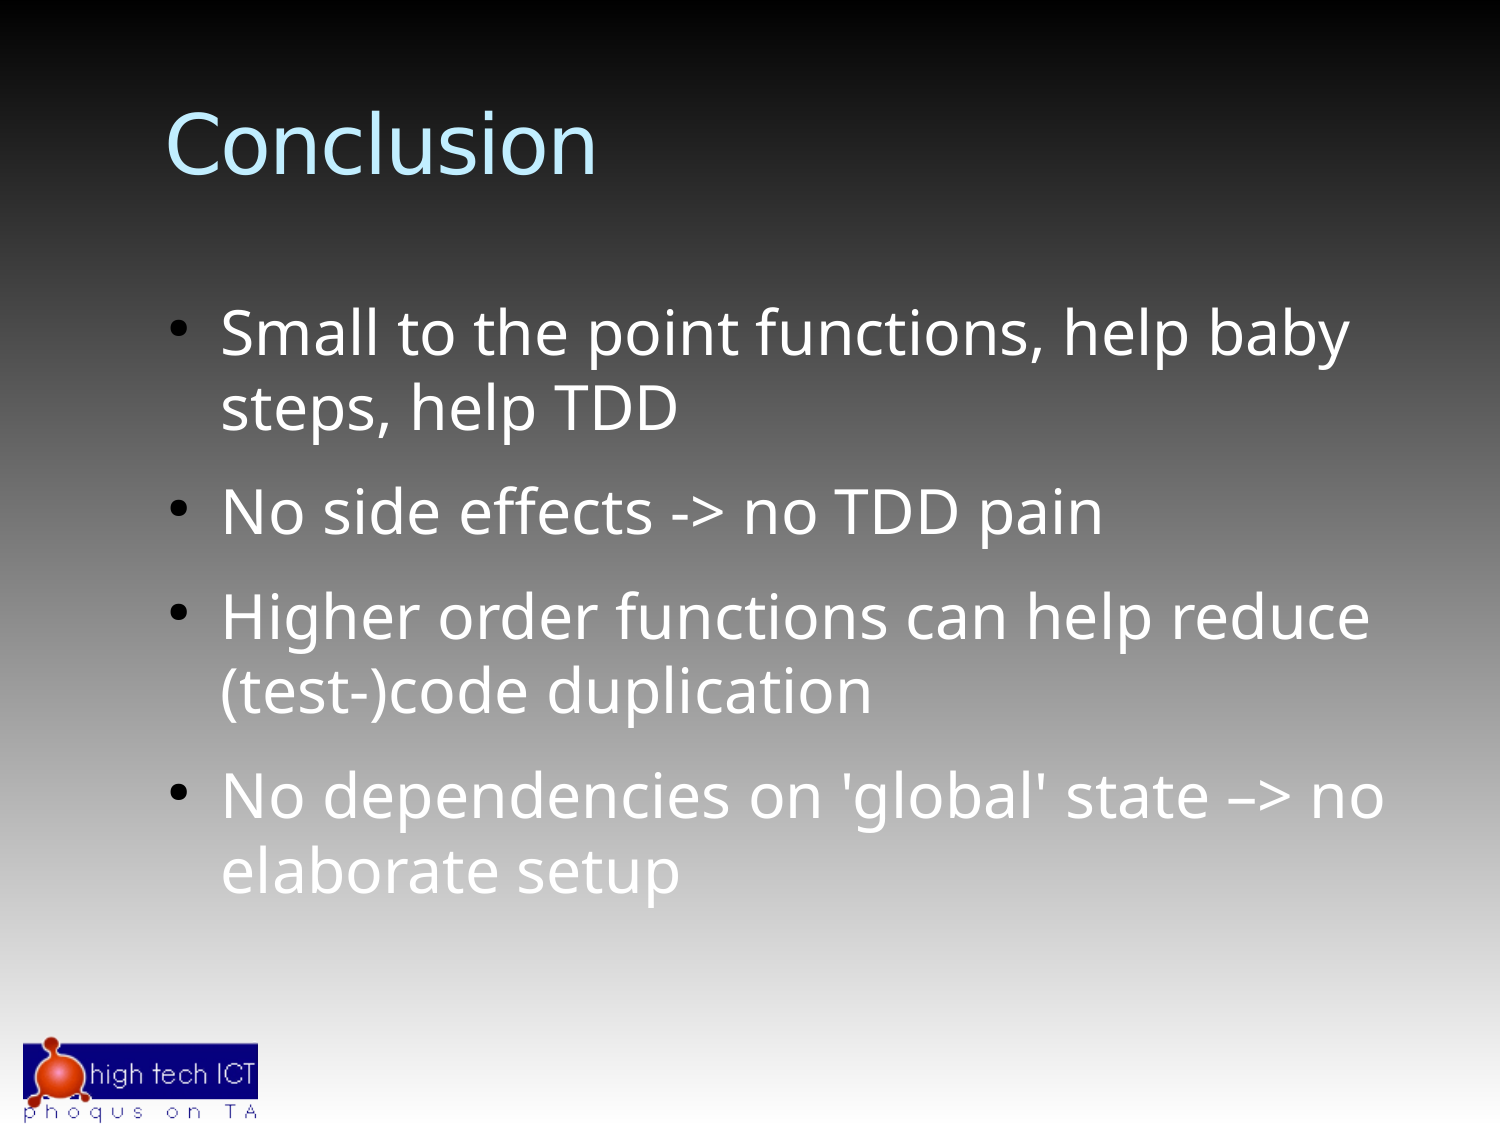

# Conclusion
Small to the point functions, help baby steps, help TDD
No side effects -> no TDD pain
Higher order functions can help reduce (test-)code duplication
No dependencies on 'global' state –> no elaborate setup